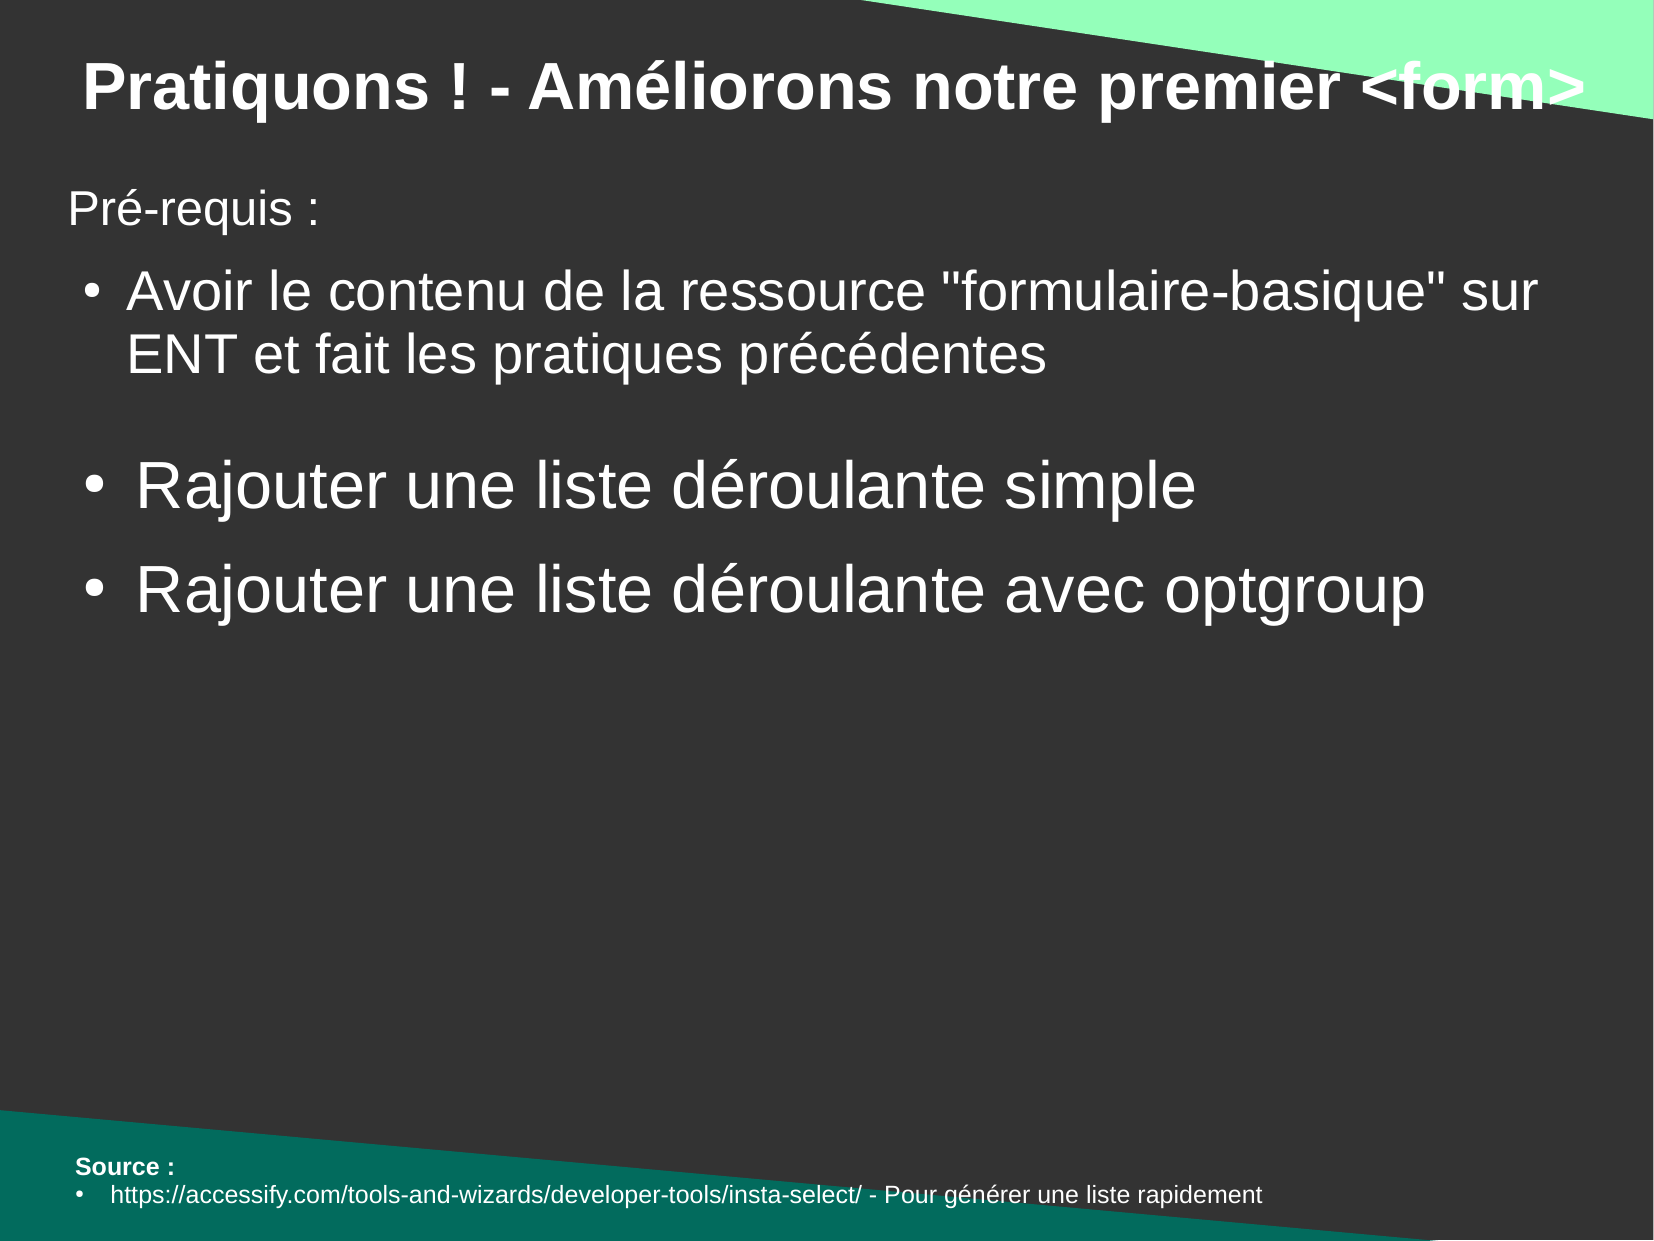

# Pratiquons ! - Améliorons notre premier <form>
Pré-requis :
Avoir le contenu de la ressource "formulaire-basique" sur ENT et fait les pratiques précédentes
Rajouter une liste déroulante simple
Rajouter une liste déroulante avec optgroup
Source :
https://accessify.com/tools-and-wizards/developer-tools/insta-select/ - Pour générer une liste rapidement